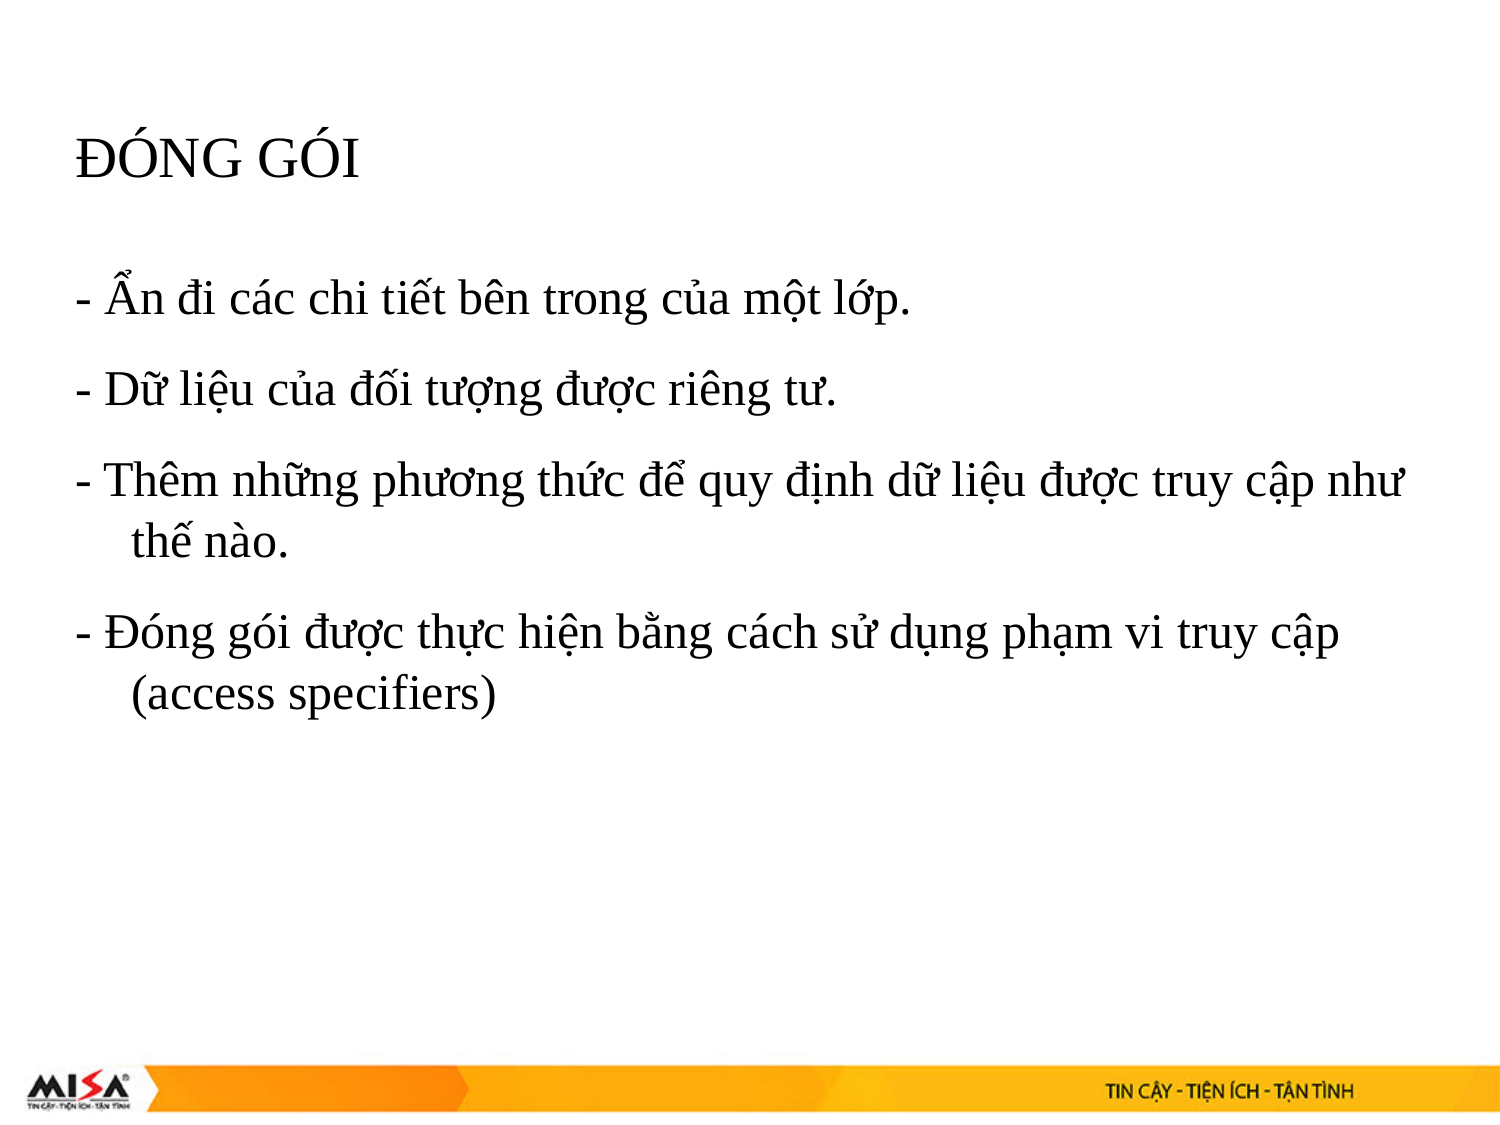

# ĐÓNG GÓI
- Ẩn đi các chi tiết bên trong của một lớp.
- Dữ liệu của đối tượng được riêng tư.
- Thêm những phương thức để quy định dữ liệu được truy cập như thế nào.
- Đóng gói được thực hiện bằng cách sử dụng phạm vi truy cập (access specifiers)